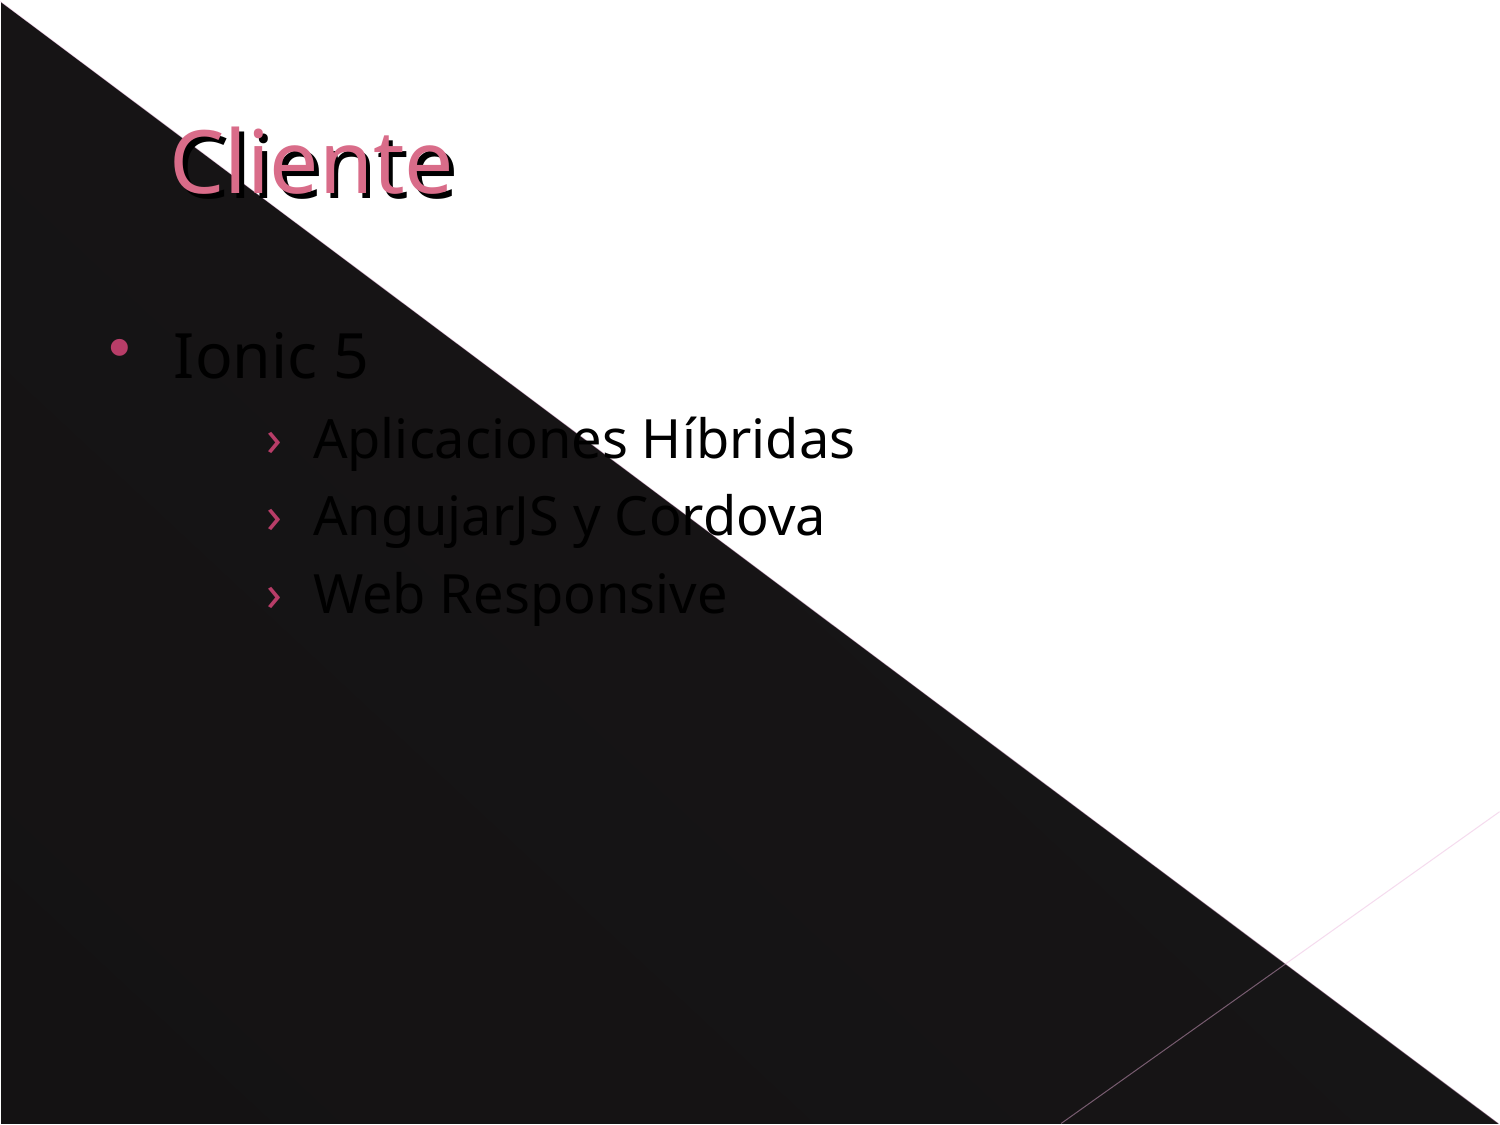

# Cliente
Ionic 5
Aplicaciones Híbridas
AngujarJS y Cordova
Web Responsive